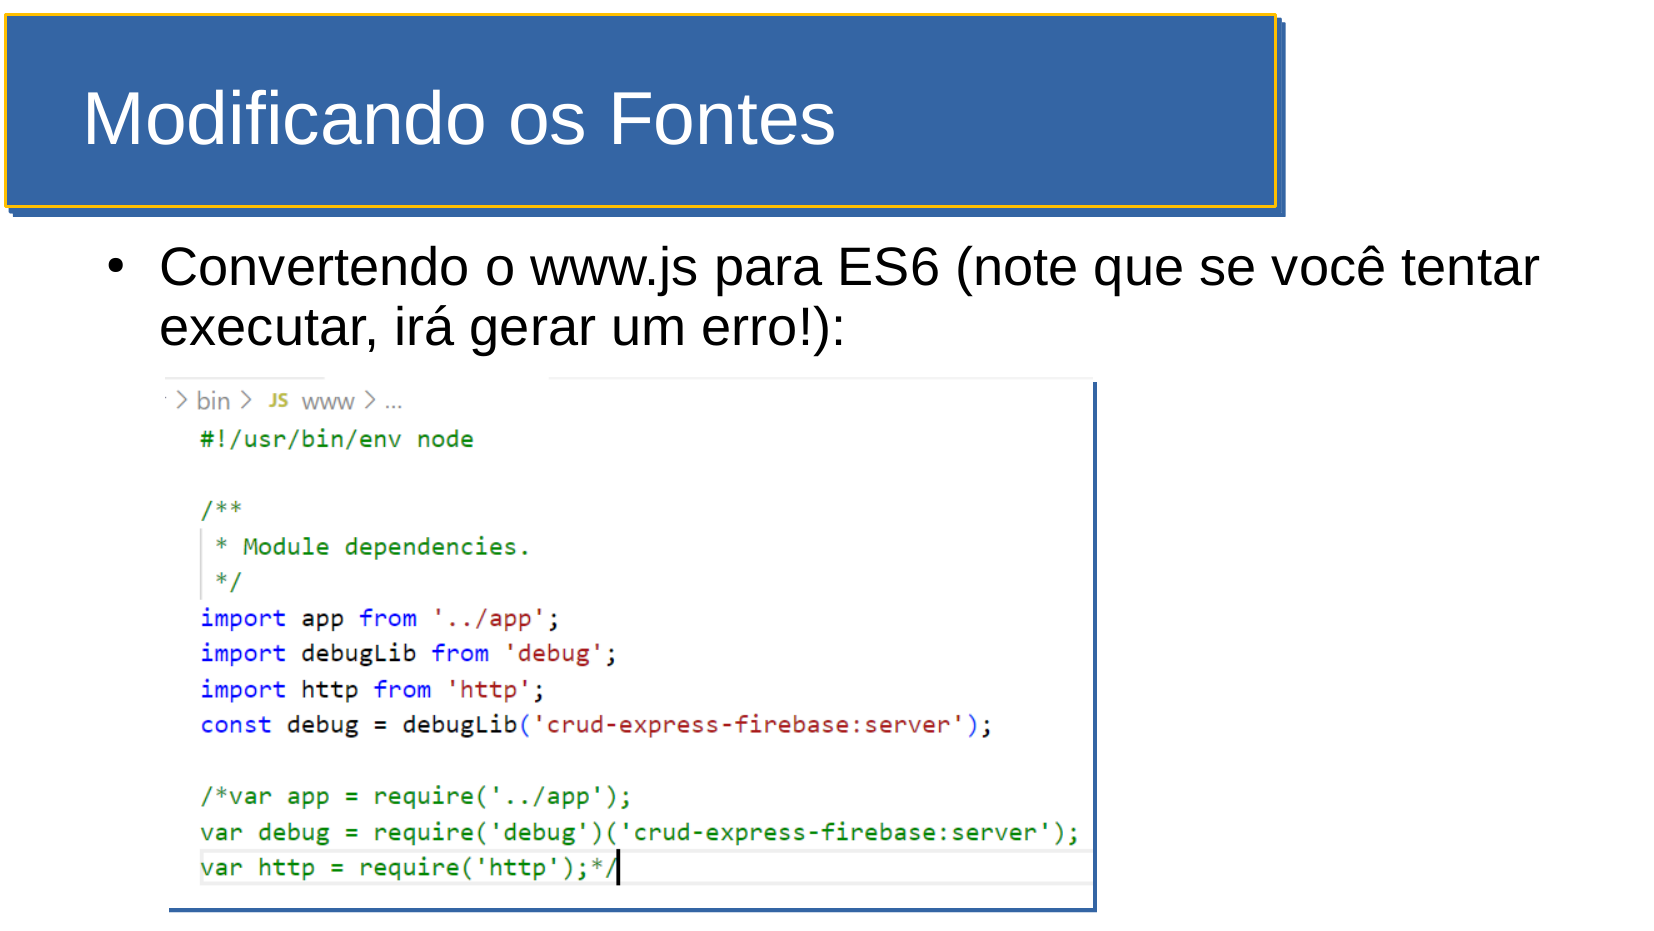

# Modificando os Fontes
Convertendo o www.js para ES6 (note que se você tentar executar, irá gerar um erro!):